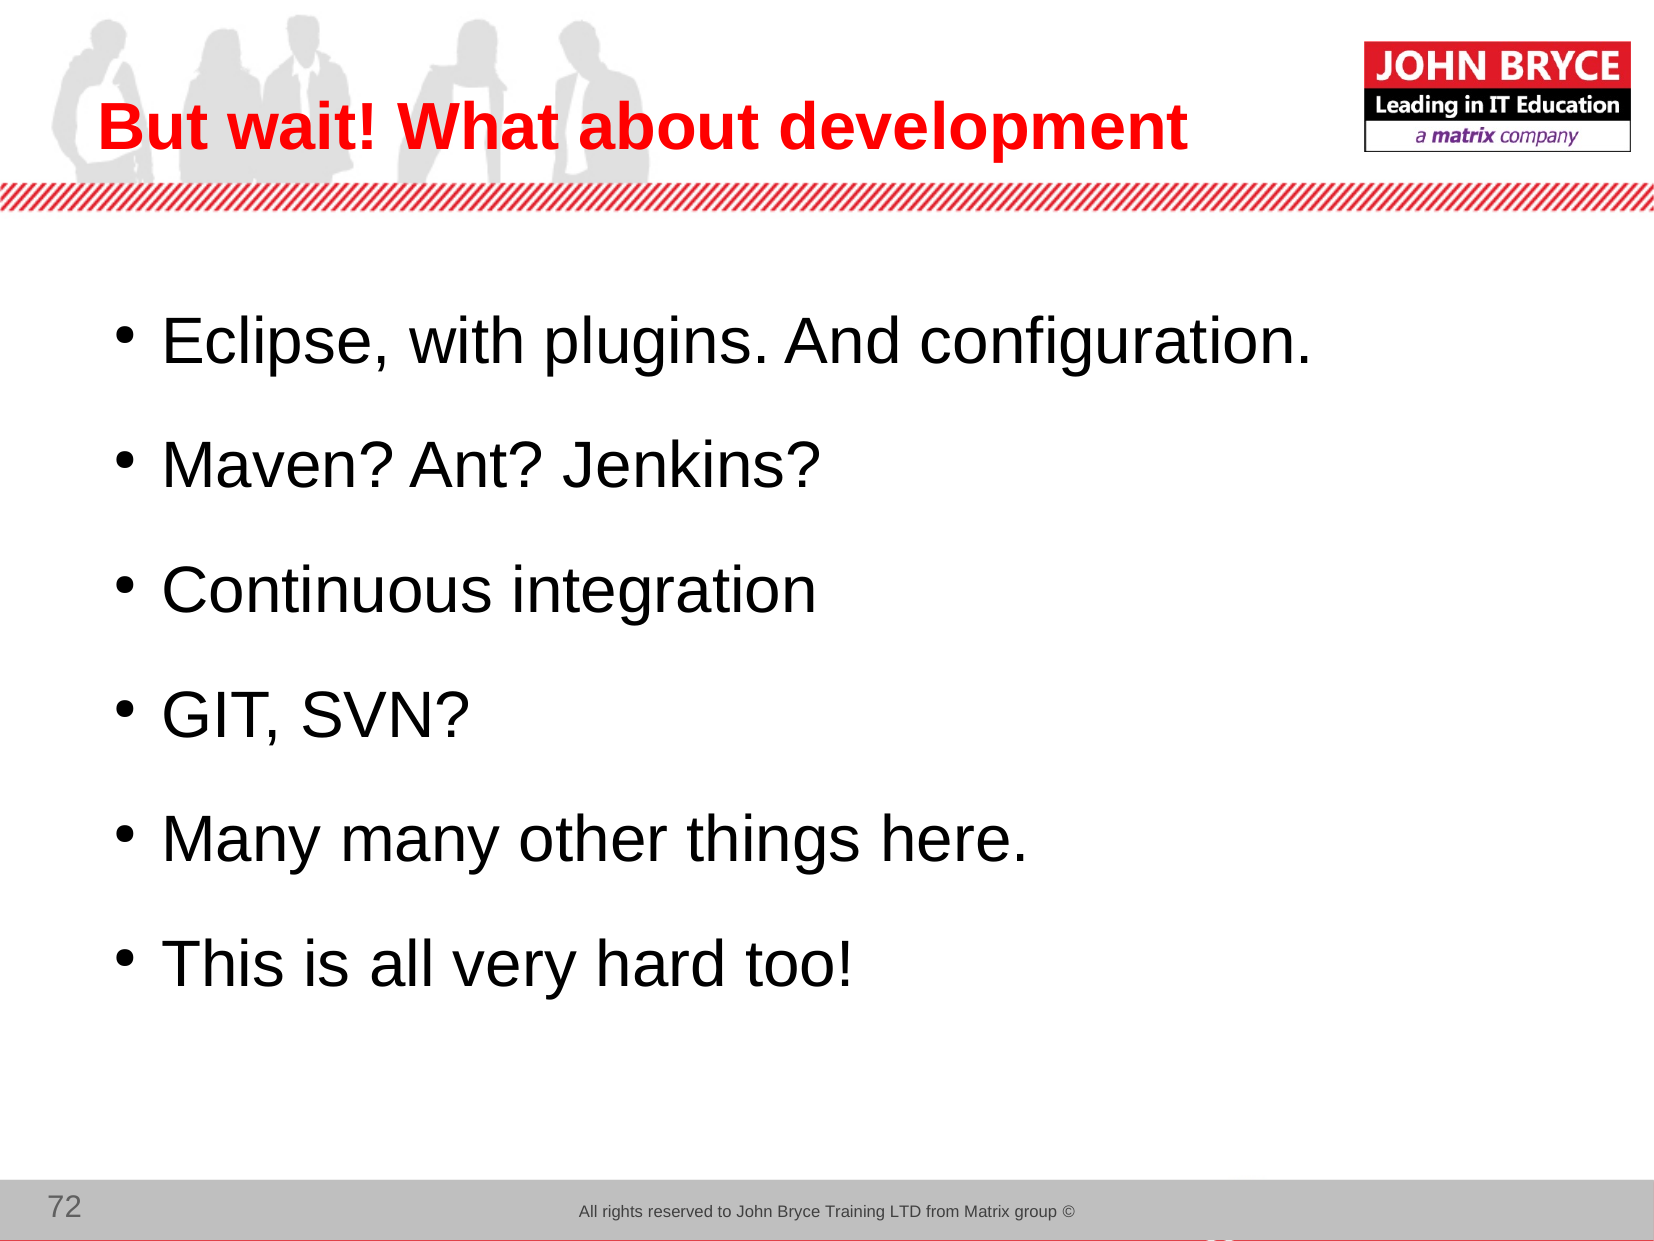

# But wait! What about development
Eclipse, with plugins. And configuration.
Maven? Ant? Jenkins?
Continuous integration
GIT, SVN?
Many many other things here.
This is all very hard too!